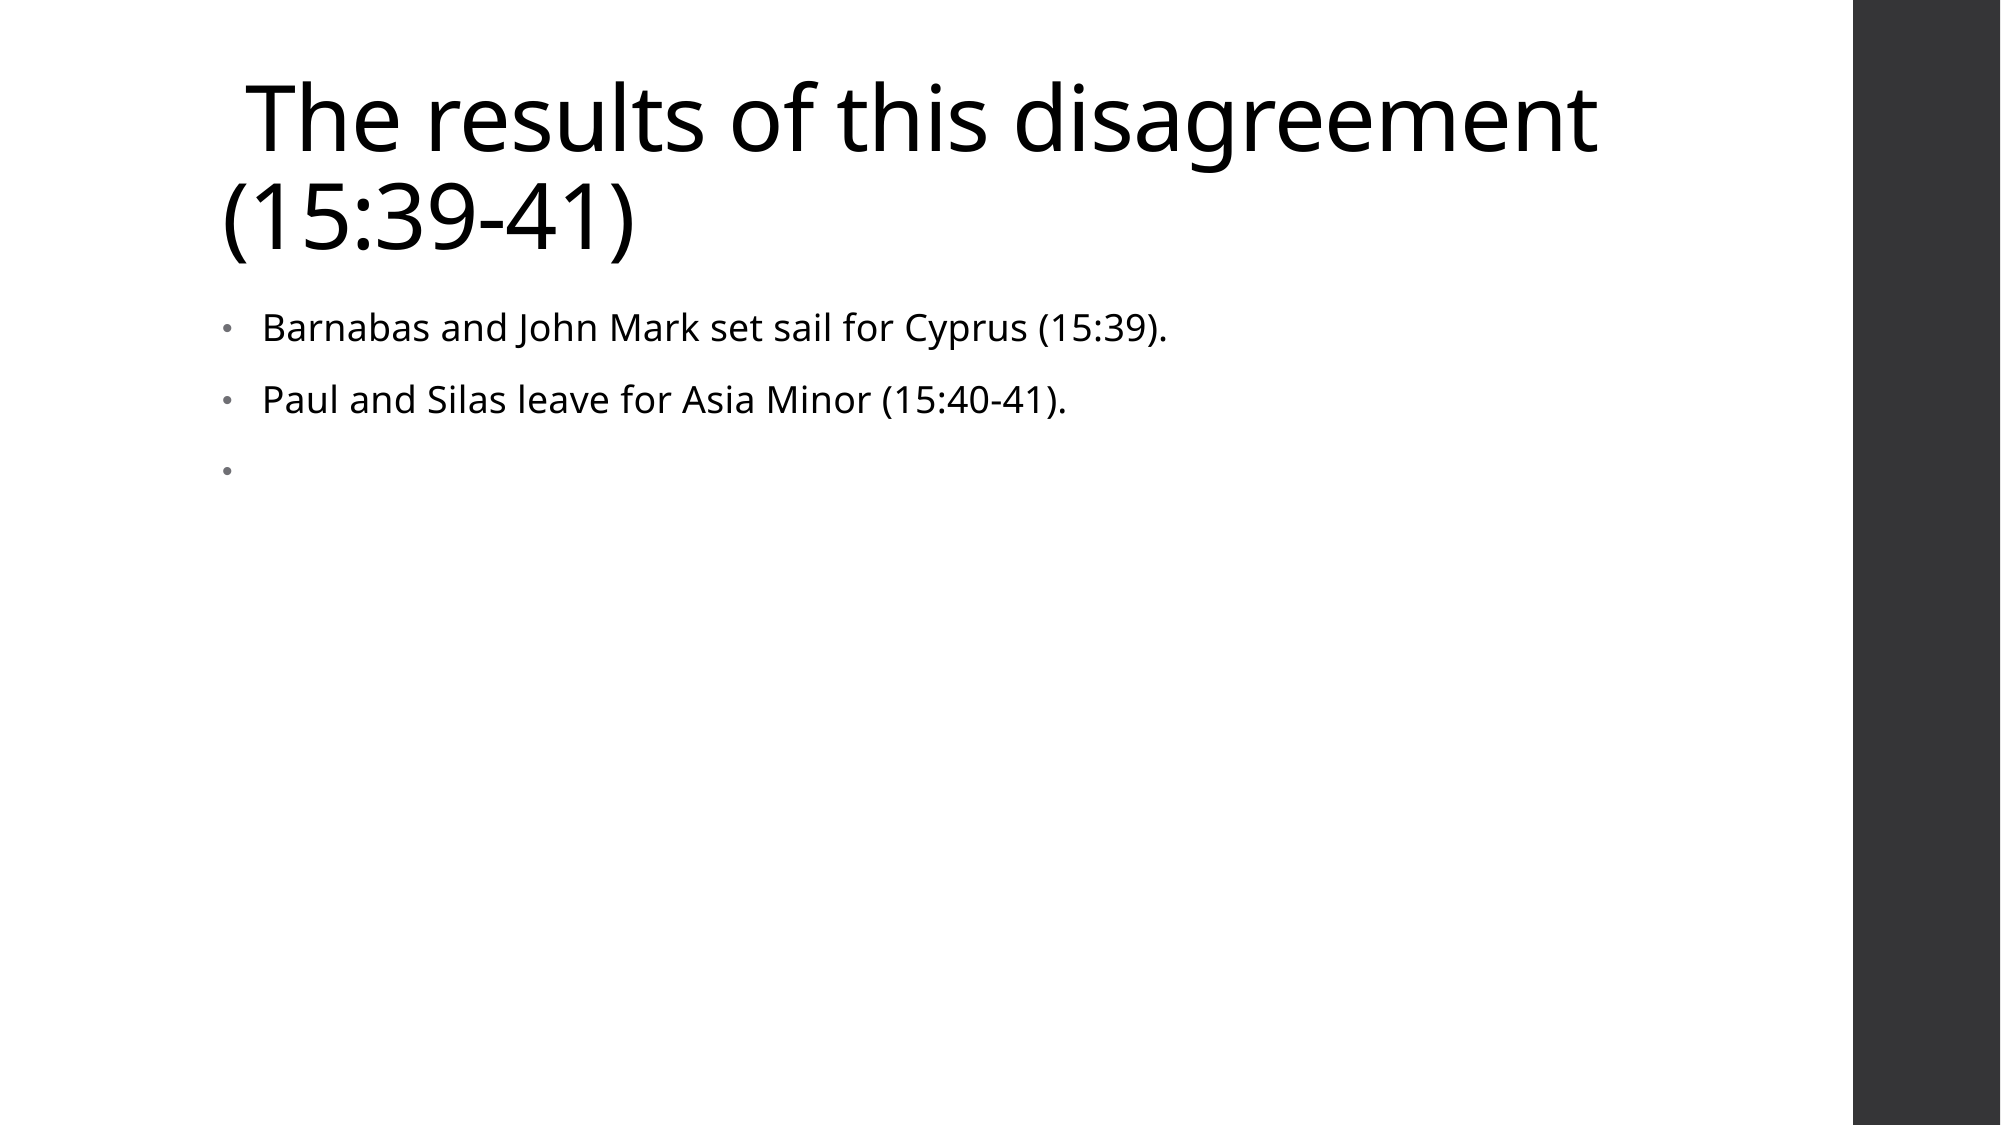

# The results of this disagreement (15:39-41)
 Barnabas and John Mark set sail for Cyprus (15:39).
 Paul and Silas leave for Asia Minor (15:40-41).